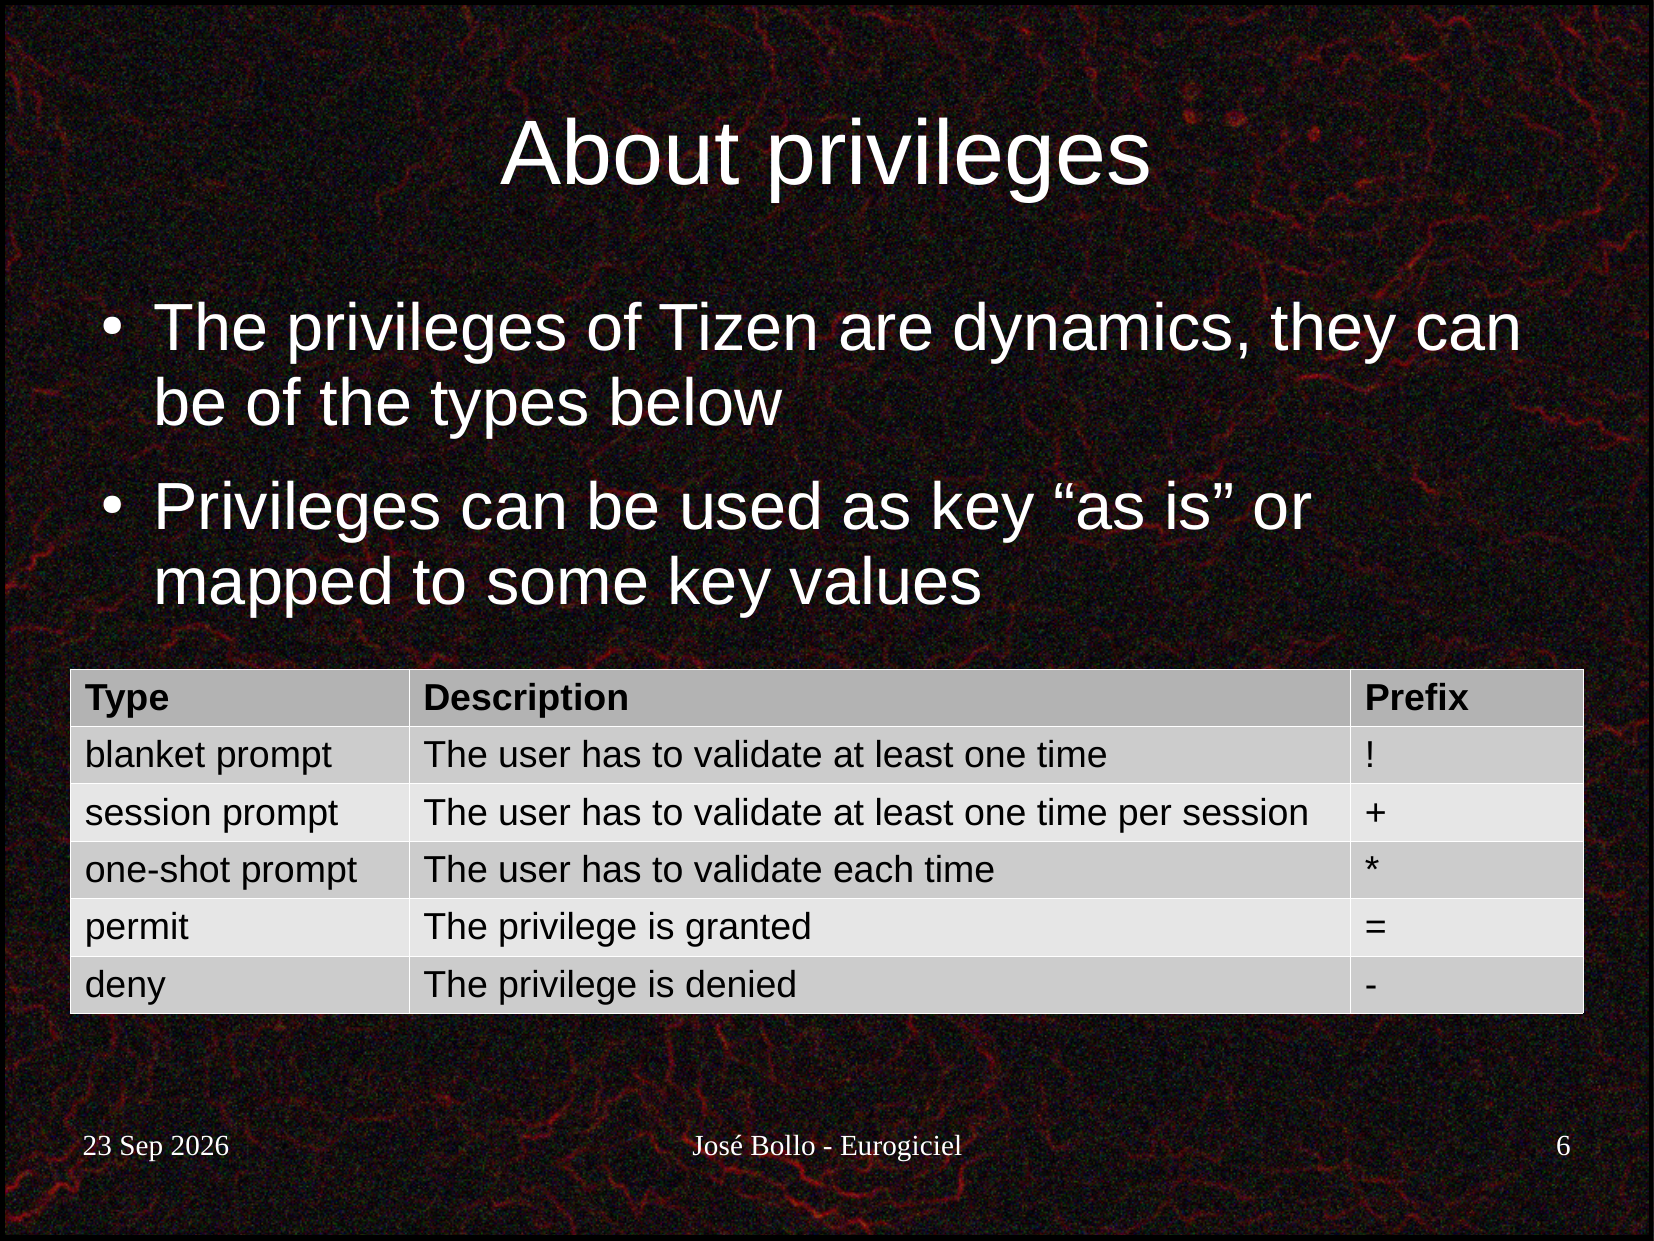

# About privileges
The privileges of Tizen are dynamics, they can be of the types below
Privileges can be used as key “as is” or mapped to some key values
| Type | Description | Prefix |
| --- | --- | --- |
| blanket prompt | The user has to validate at least one time | ! |
| session prompt | The user has to validate at least one time per session | + |
| one-shot prompt | The user has to validate each time | \* |
| permit | The privilege is granted | = |
| deny | The privilege is denied | - |
José Bollo - Eurogiciel
6